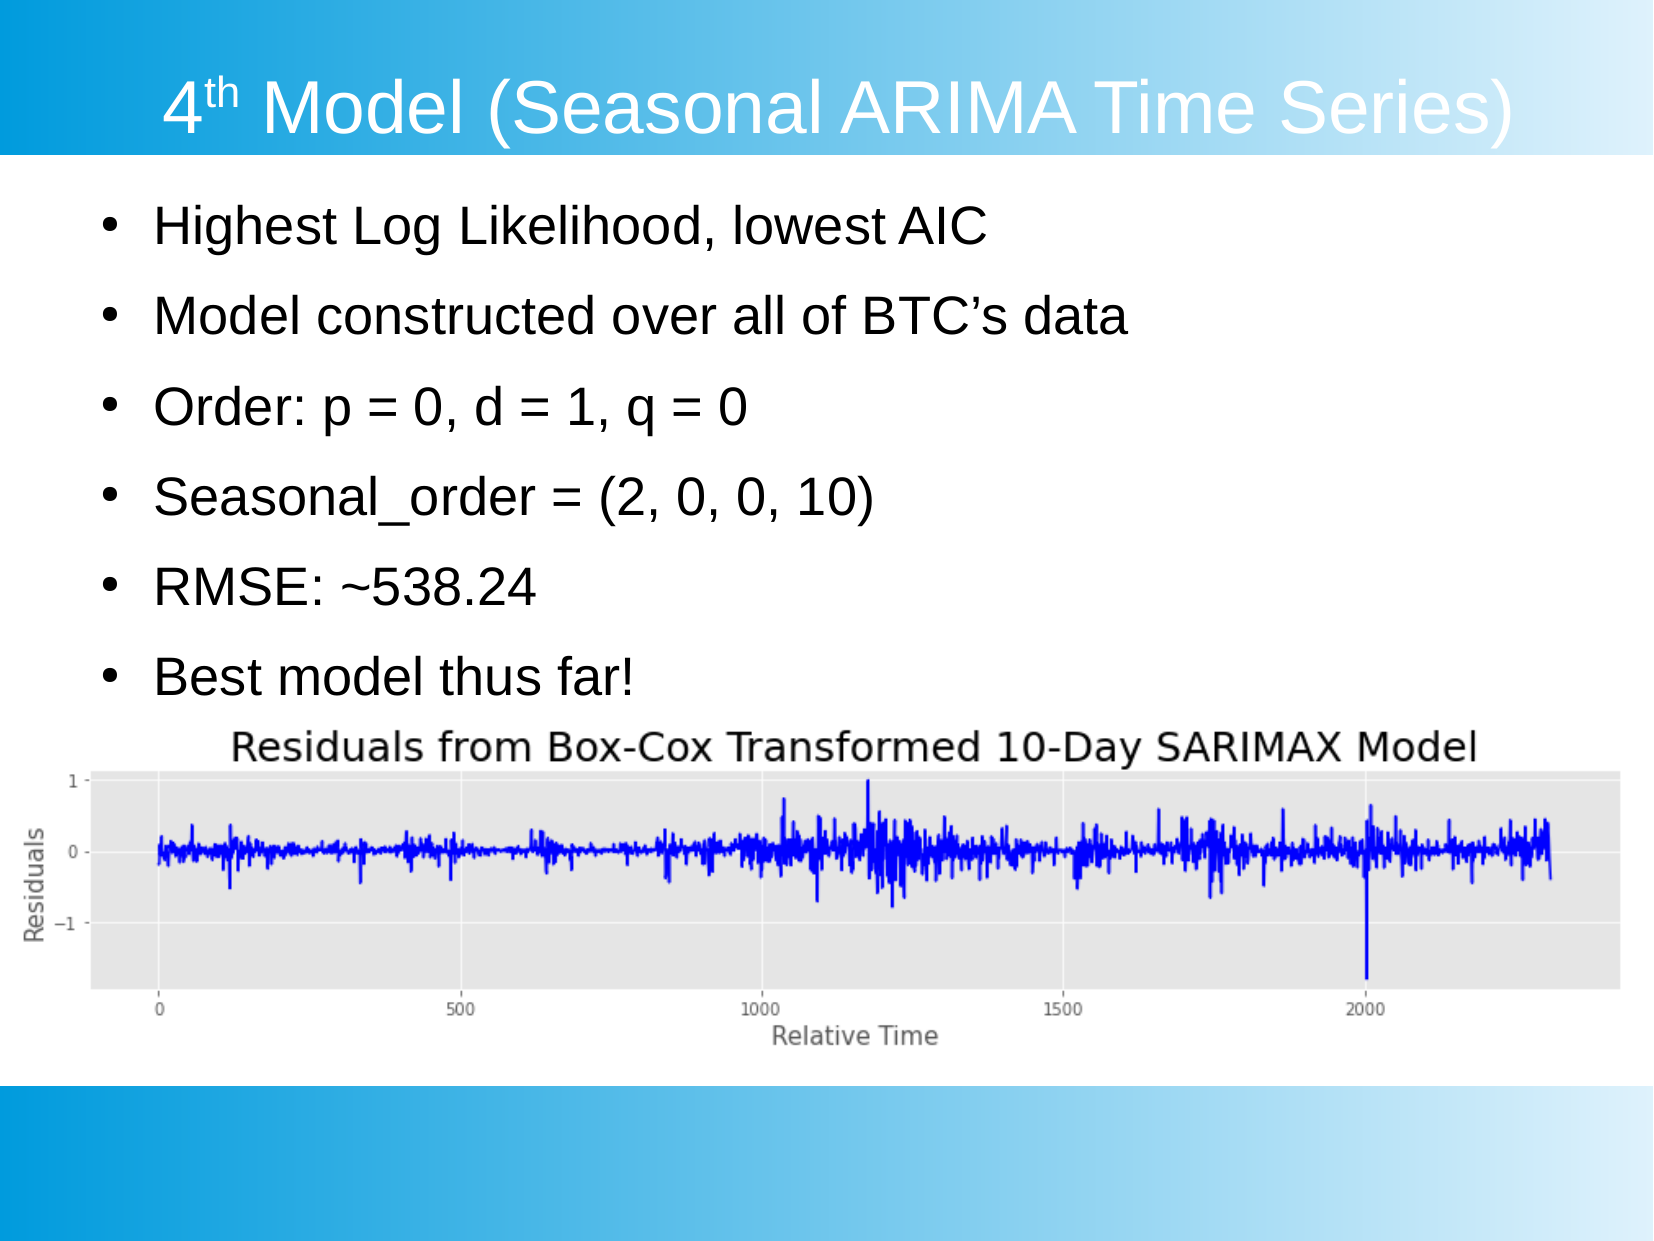

# 4th Model (Seasonal ARIMA Time Series)
Highest Log Likelihood, lowest AIC
Model constructed over all of BTC’s data
Order: p = 0, d = 1, q = 0
Seasonal_order = (2, 0, 0, 10)
RMSE: ~538.24
Best model thus far!